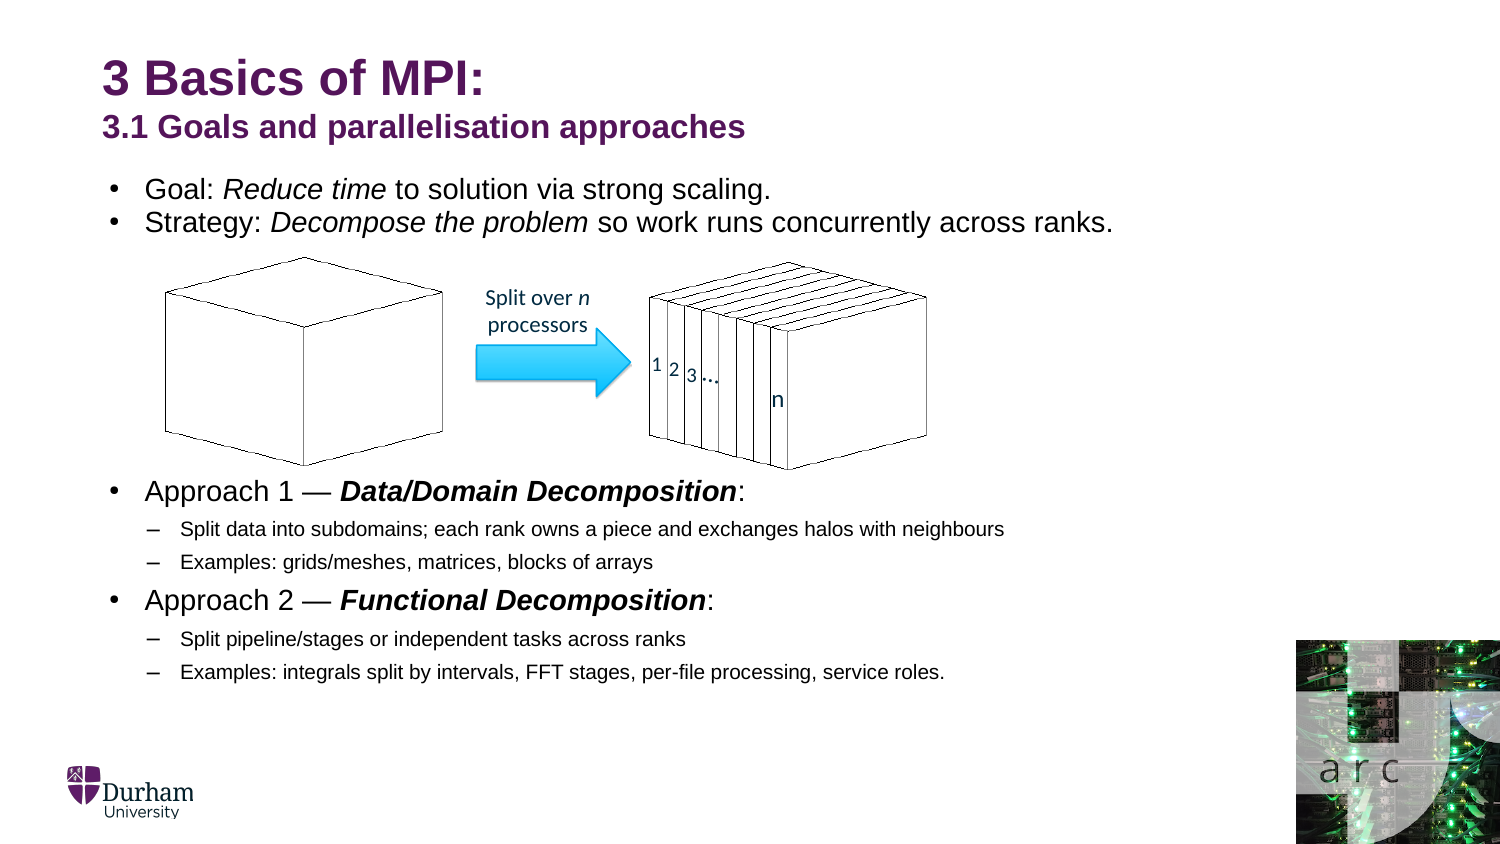

# 3 Basics of MPI: 3.1 Goals and parallelisation approaches
Goal: Reduce time to solution via strong scaling.
Strategy: Decompose the problem so work runs concurrently across ranks.
Approach 1 — Data/Domain Decomposition:
Split data into subdomains; each rank owns a piece and exchanges halos with neighbours
Examples: grids/meshes, matrices, blocks of arrays
Approach 2 — Functional Decomposition:
Split pipeline/stages or independent tasks across ranks
Examples: integrals split by intervals, FFT stages, per-file processing, service roles.
Split over n
processors
1
2
…
3
n